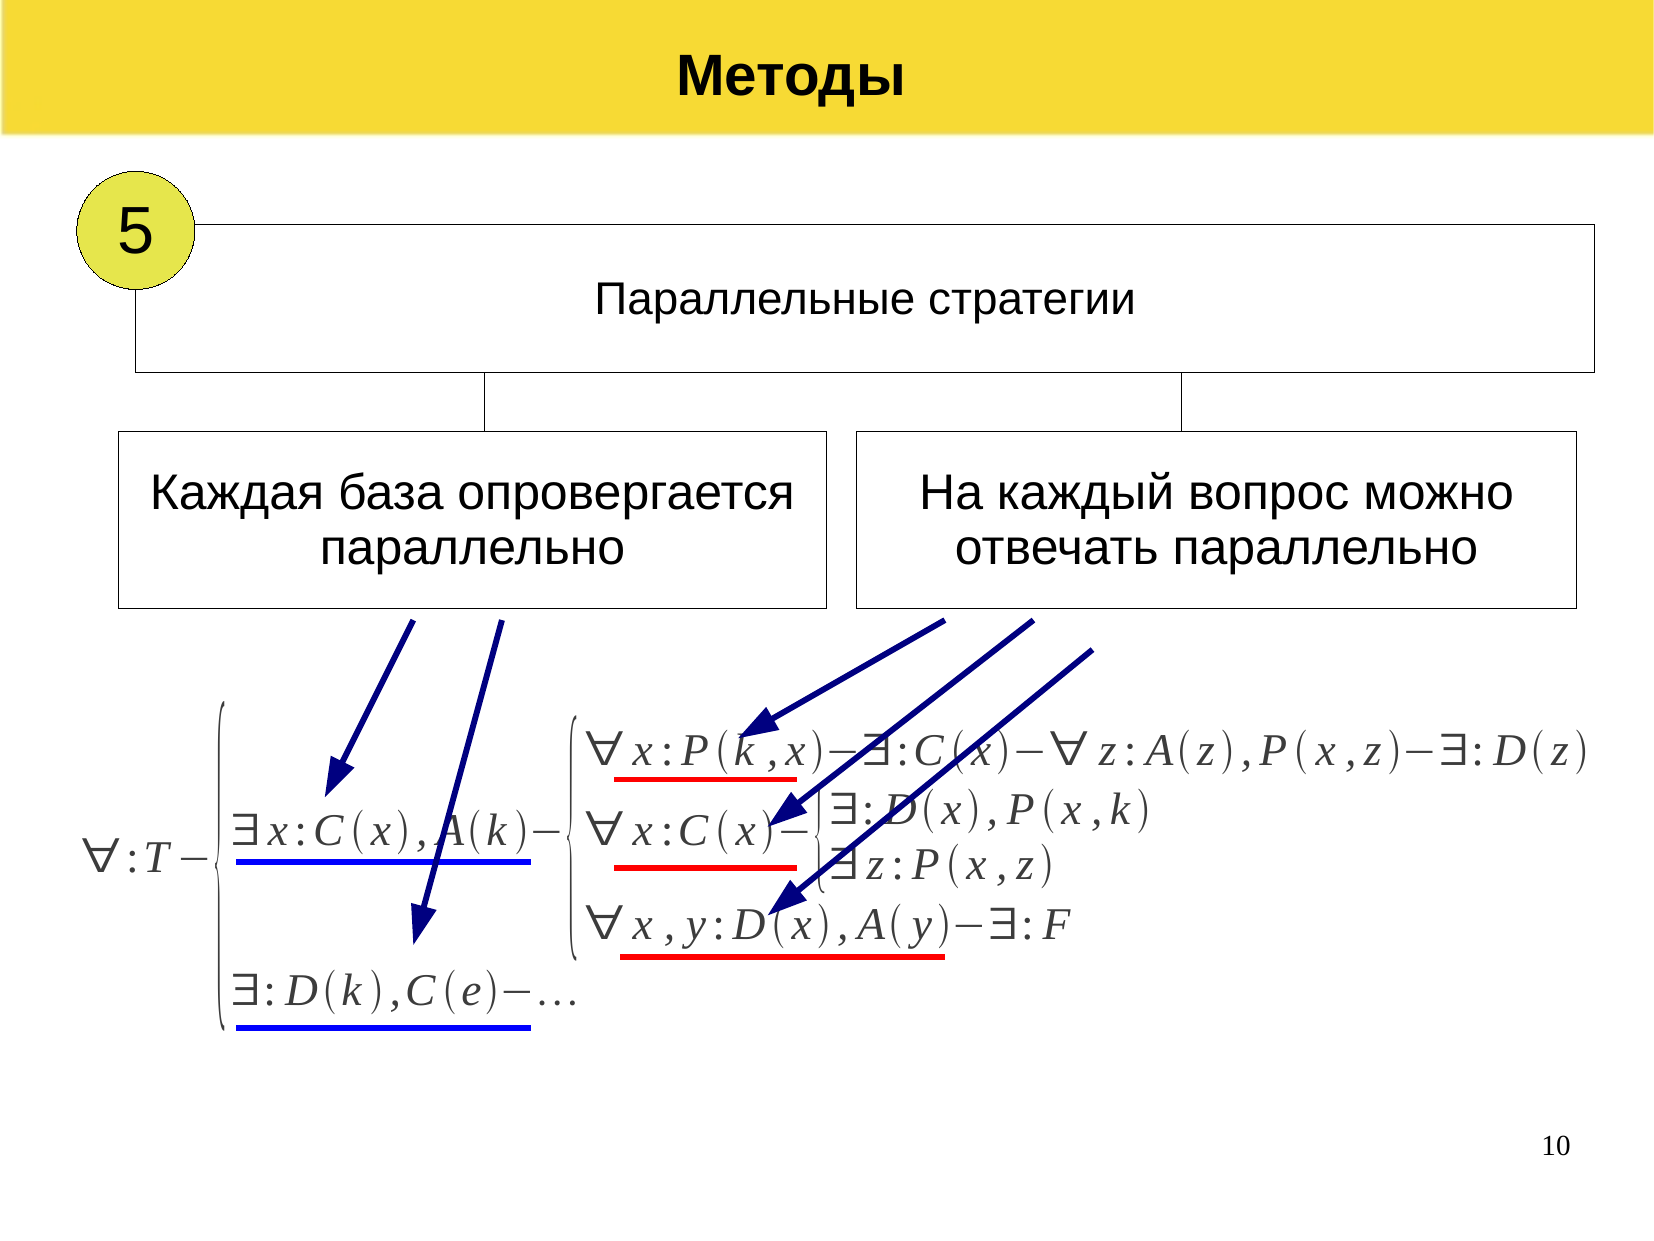

Методы
5
Язык и исчисления позитивно-образованных формул
Язык и исчисления позитивно-образованных формул
Параллельные стратегии
Каждая база опровергается
параллельно
На каждый вопрос можно
отвечать параллельно
10